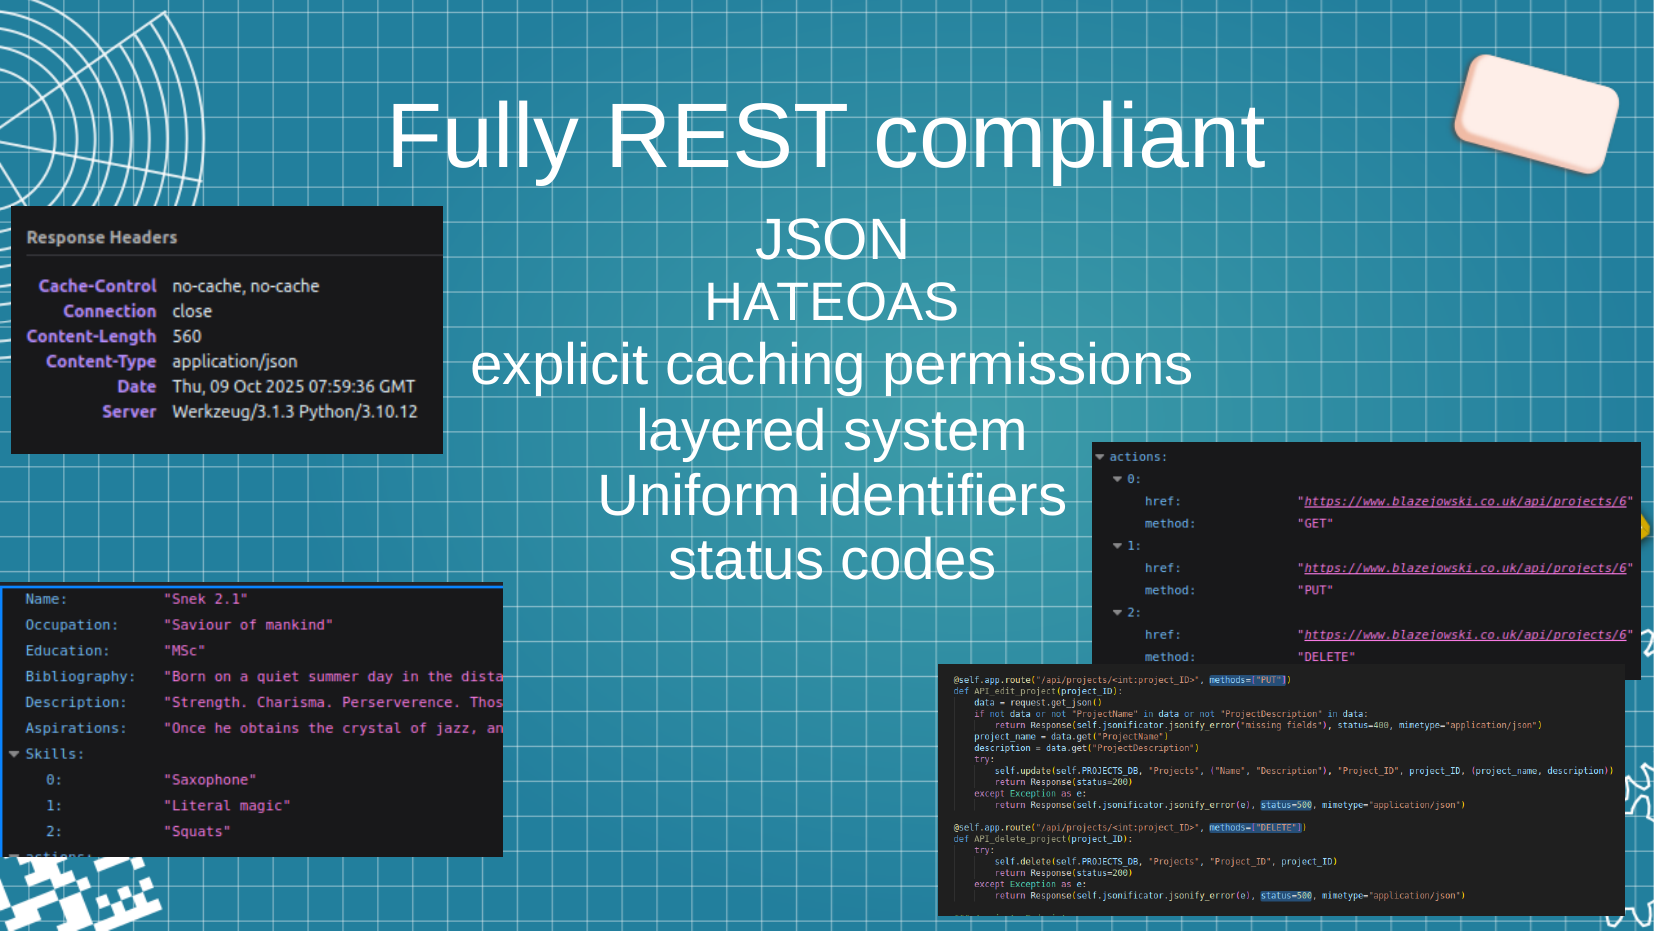

# Fully REST compliant
JSON
HATEOAS
explicit caching permissions
layered system
Uniform identifiers
status codes